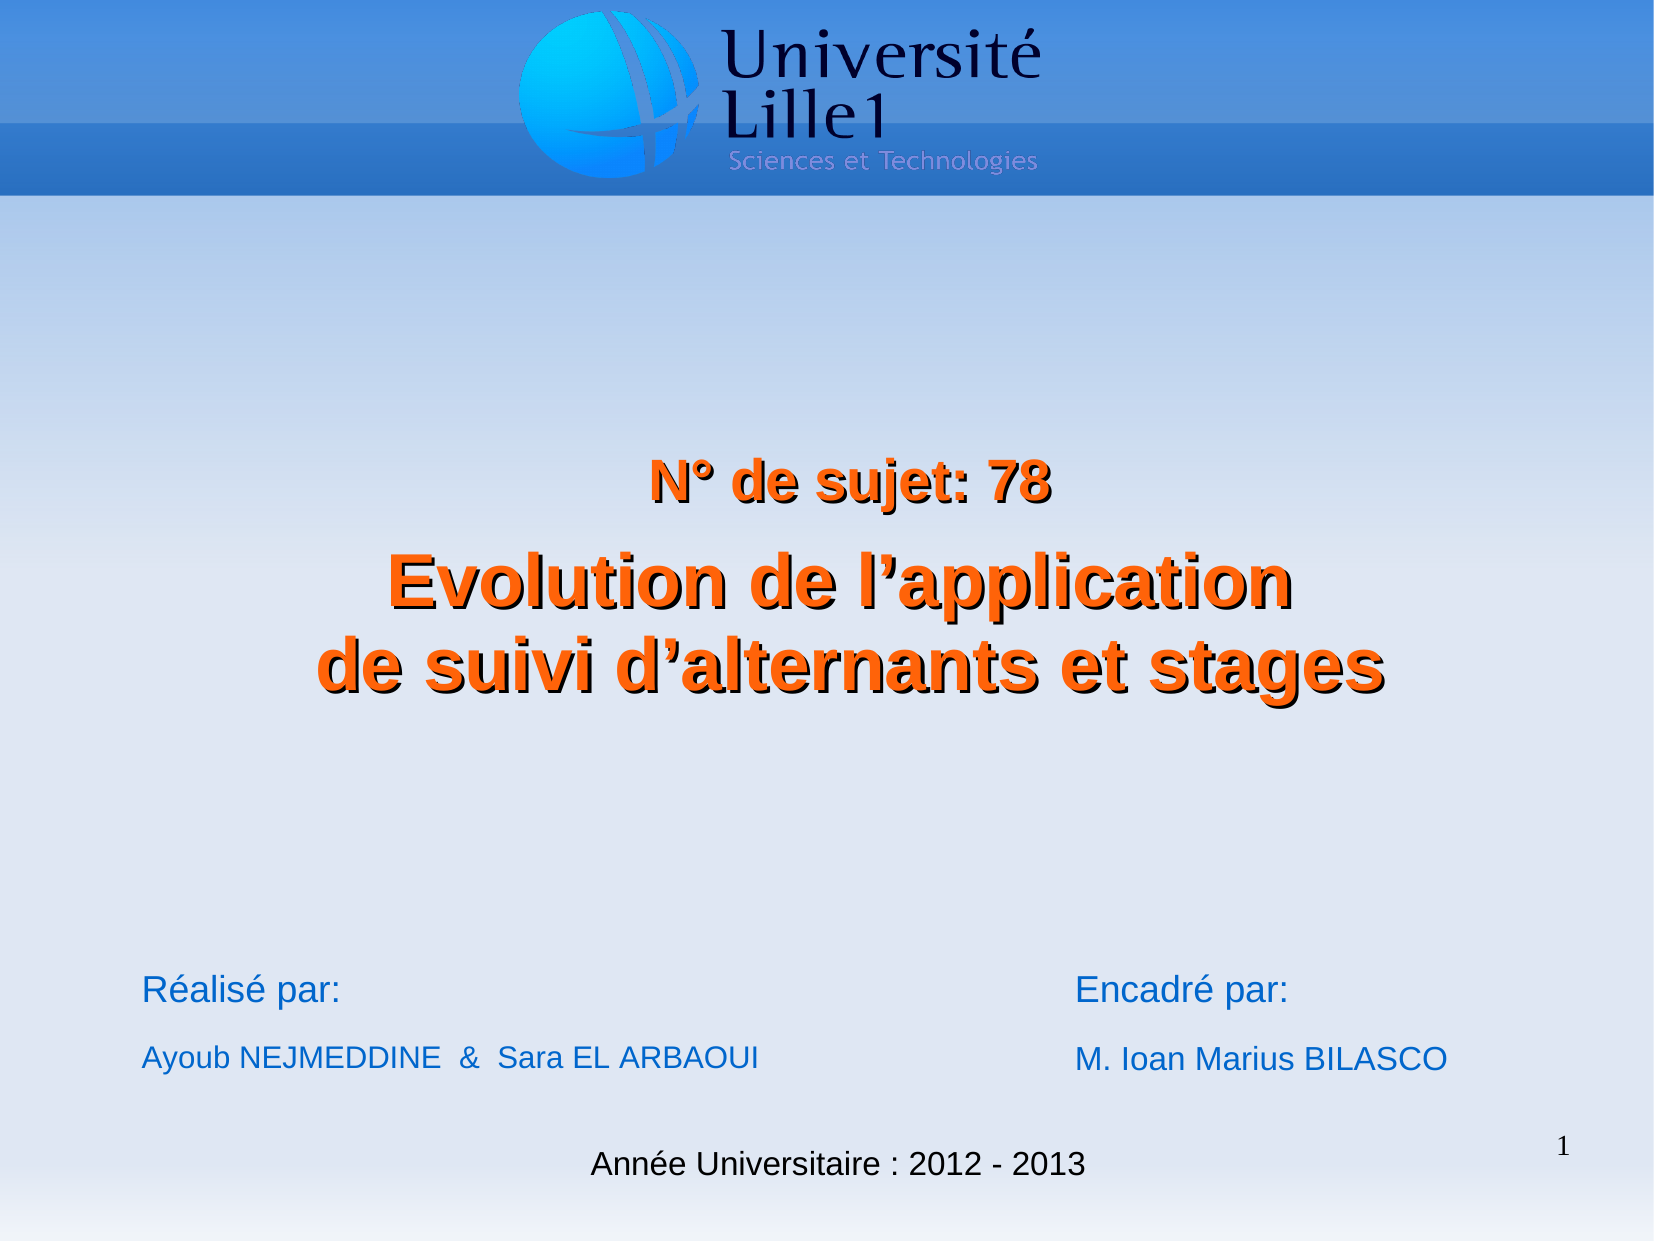

# N° de sujet: 78 Evolution de l’application de suivi d’alternants et stages
Réalisé par:
Ayoub NEJMEDDINE & Sara EL ARBAOUI
Encadré par:
M. Ioan Marius BILASCO
1
Année Universitaire : 2012 - 2013